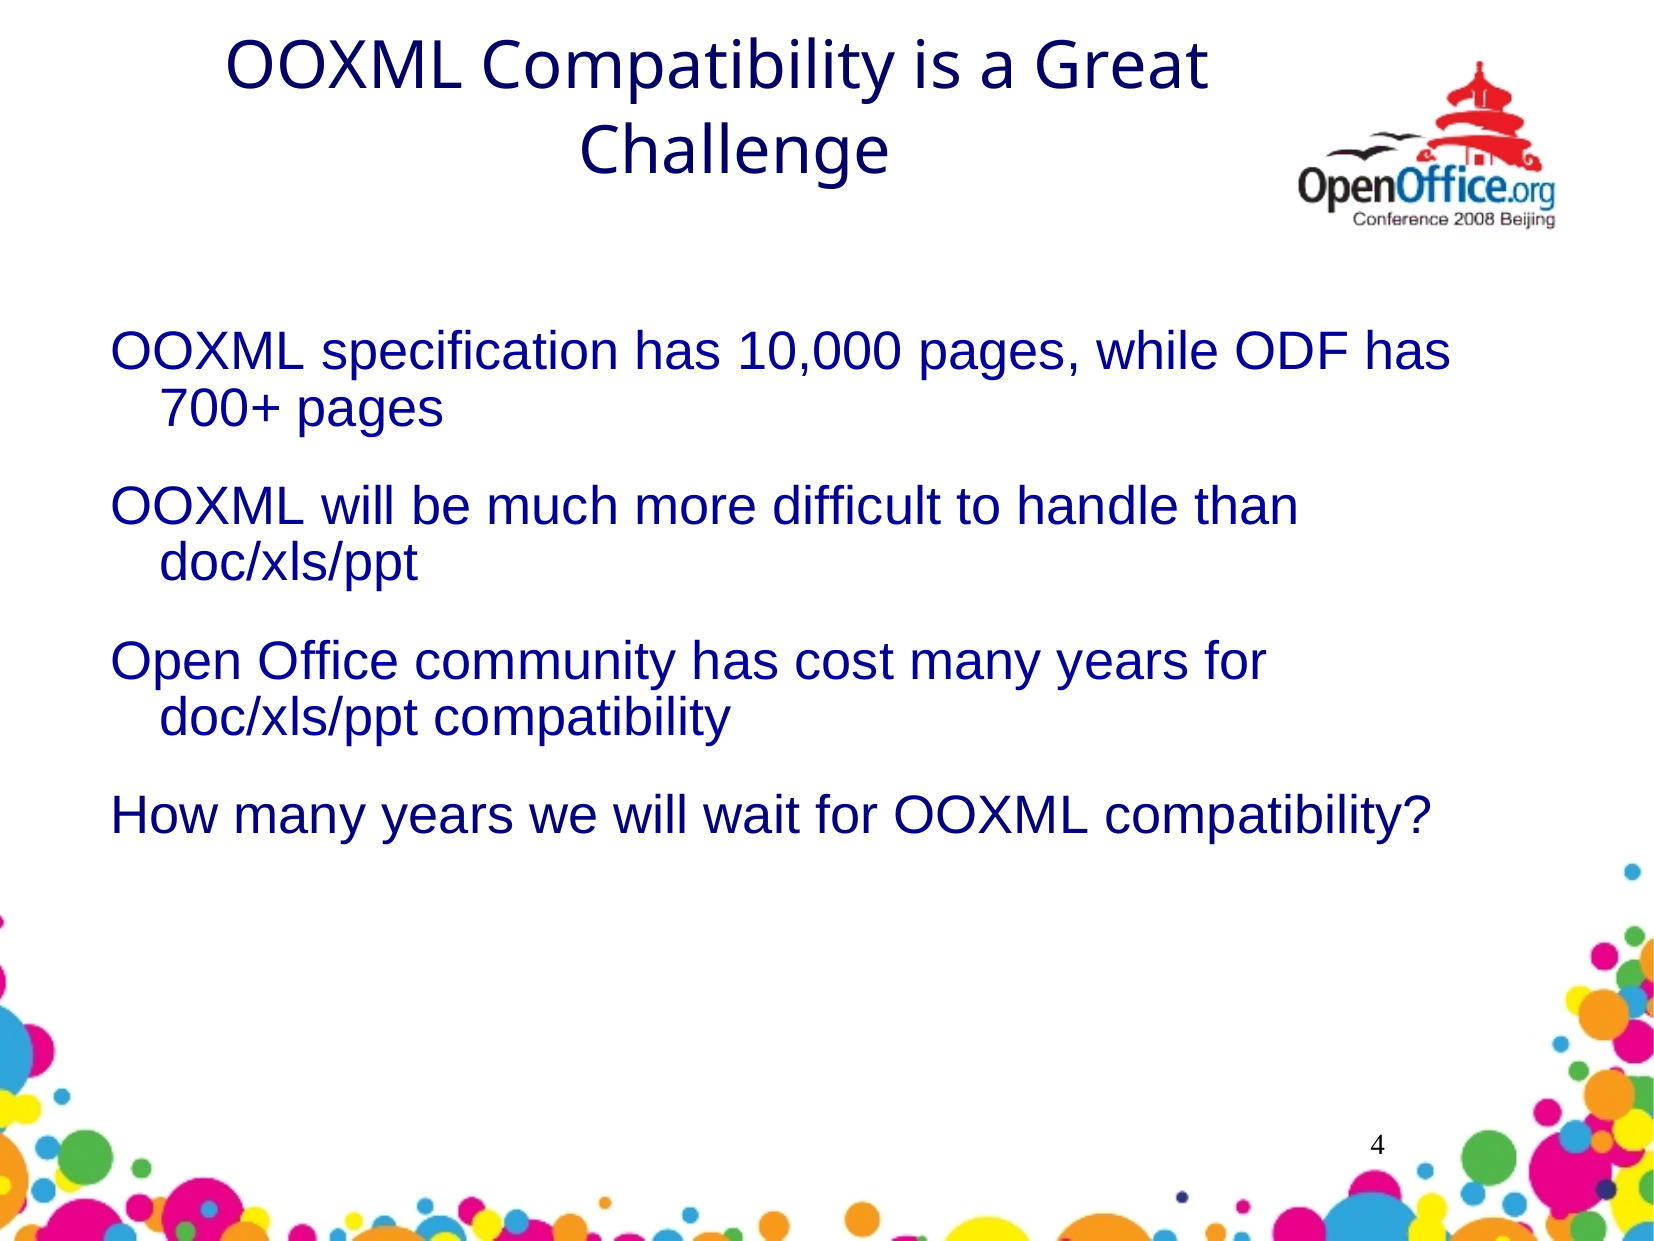

# OOXML Compatibility is a Great Challenge
OOXML specification has 10,000 pages, while ODF has 700+ pages
OOXML will be much more difficult to handle than doc/xls/ppt
Open Office community has cost many years for doc/xls/ppt compatibility
How many years we will wait for OOXML compatibility?
4